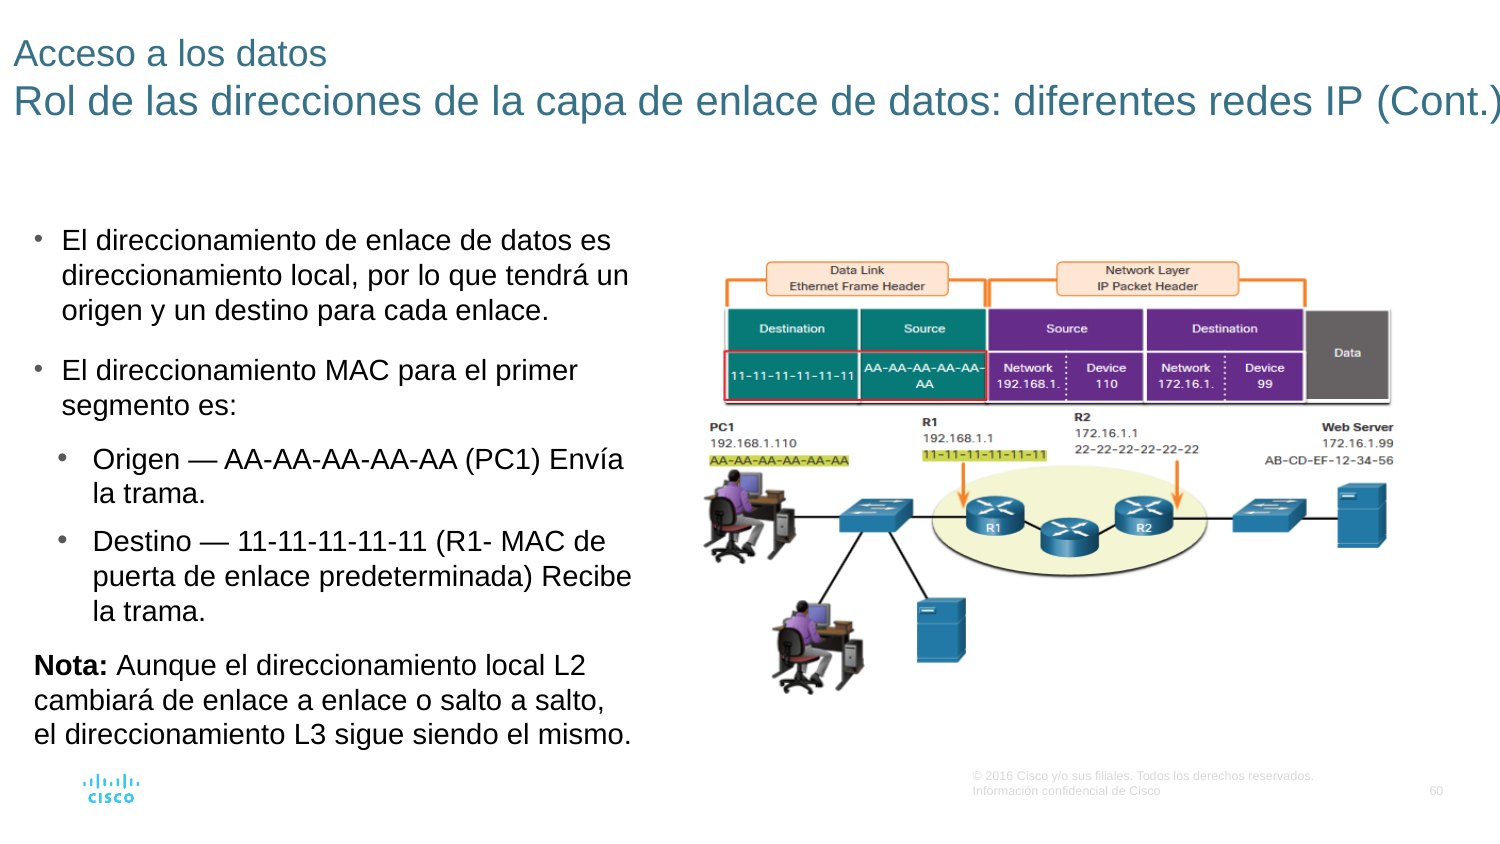

# Acceso a los datos Rol de las direcciones de la capa de enlace de datos: diferentes redes IP (Cont.)
El direccionamiento de enlace de datos es direccionamiento local, por lo que tendrá un origen y un destino para cada enlace.
El direccionamiento MAC para el primer segmento es:
Origen — AA-AA-AA-AA-AA (PC1) Envía la trama.
Destino — 11-11-11-11-11 (R1- MAC de puerta de enlace predeterminada) Recibe la trama.
Nota: Aunque el direccionamiento local L2 cambiará de enlace a enlace o salto a salto, el direccionamiento L3 sigue siendo el mismo.